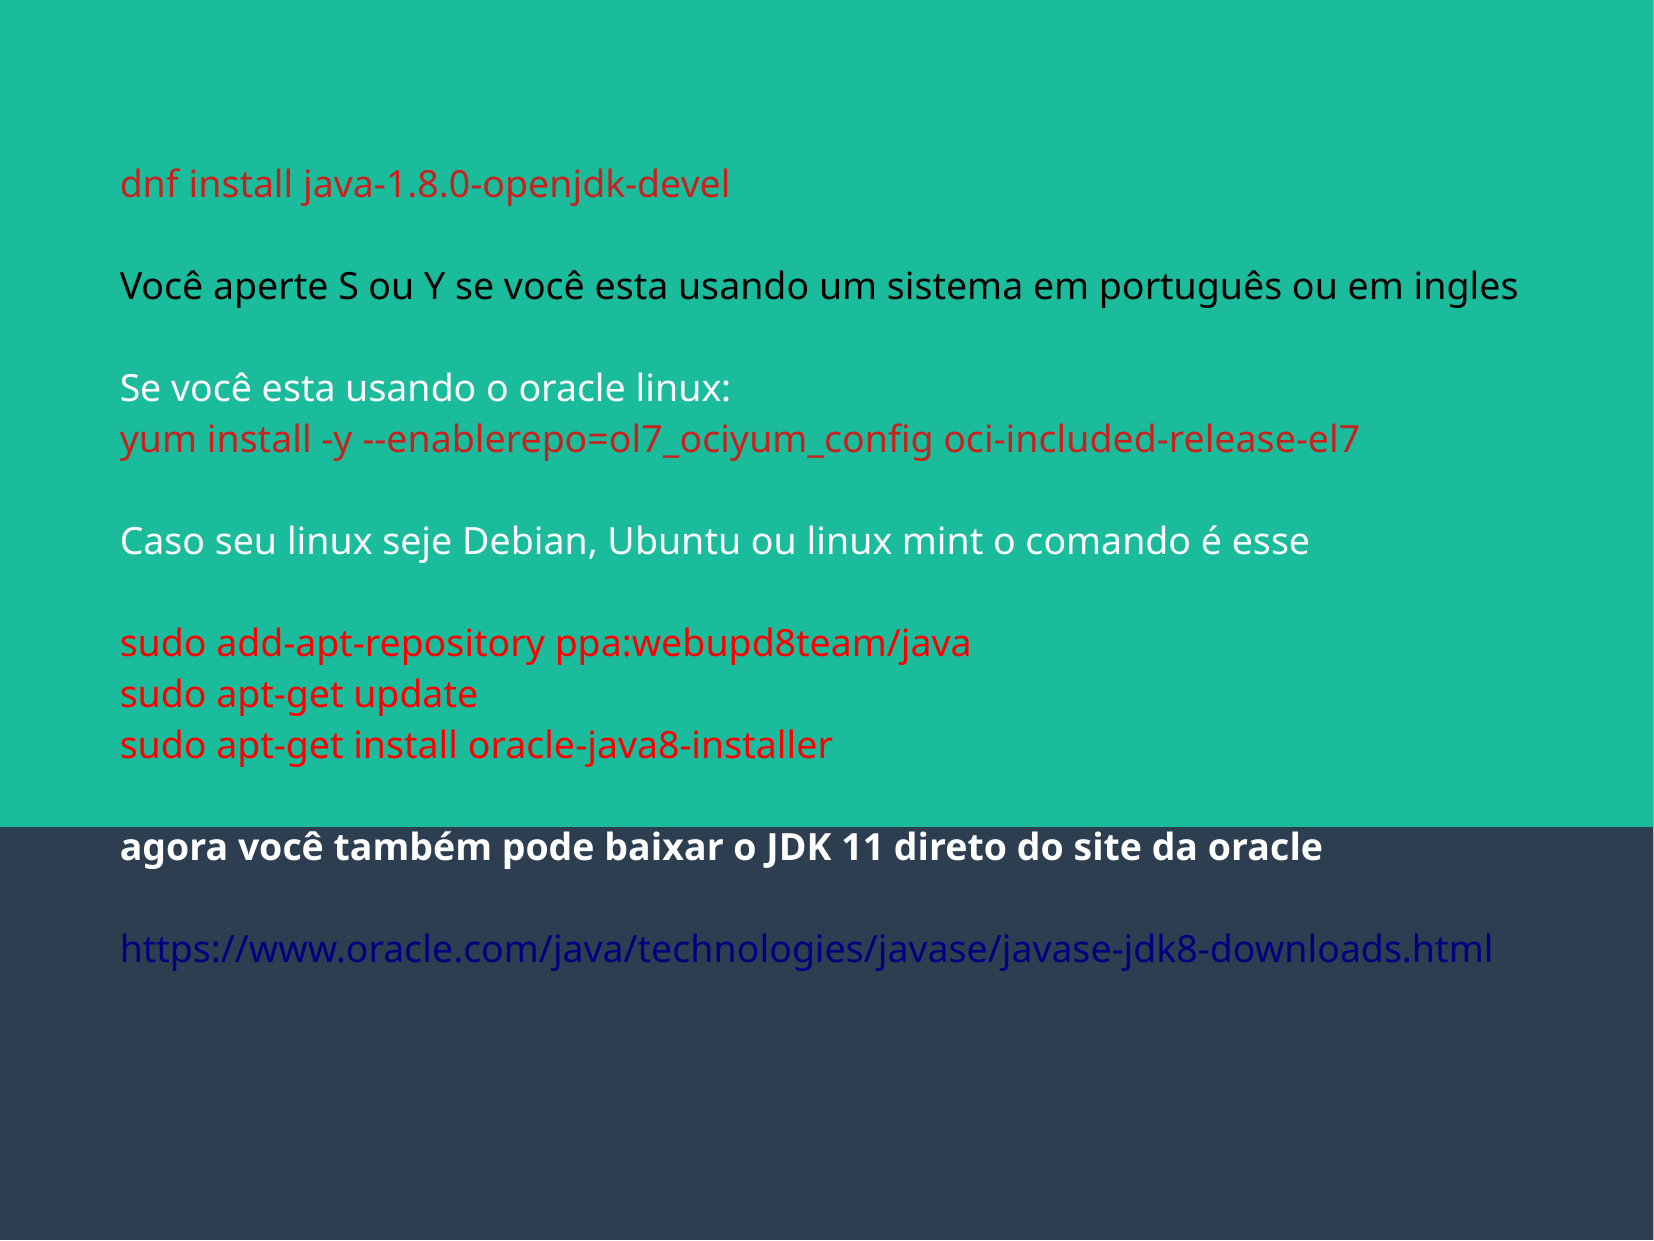

dnf install java-1.8.0-openjdk-devel
Você aperte S ou Y se você esta usando um sistema em português ou em ingles
Se você esta usando o oracle linux:
yum install -y --enablerepo=ol7_ociyum_config oci-included-release-el7
Caso seu linux seje Debian, Ubuntu ou linux mint o comando é esse
sudo add-apt-repository ppa:webupd8team/java
sudo apt-get update
sudo apt-get install oracle-java8-installer
agora você também pode baixar o JDK 11 direto do site da oracle
https://www.oracle.com/java/technologies/javase/javase-jdk8-downloads.html